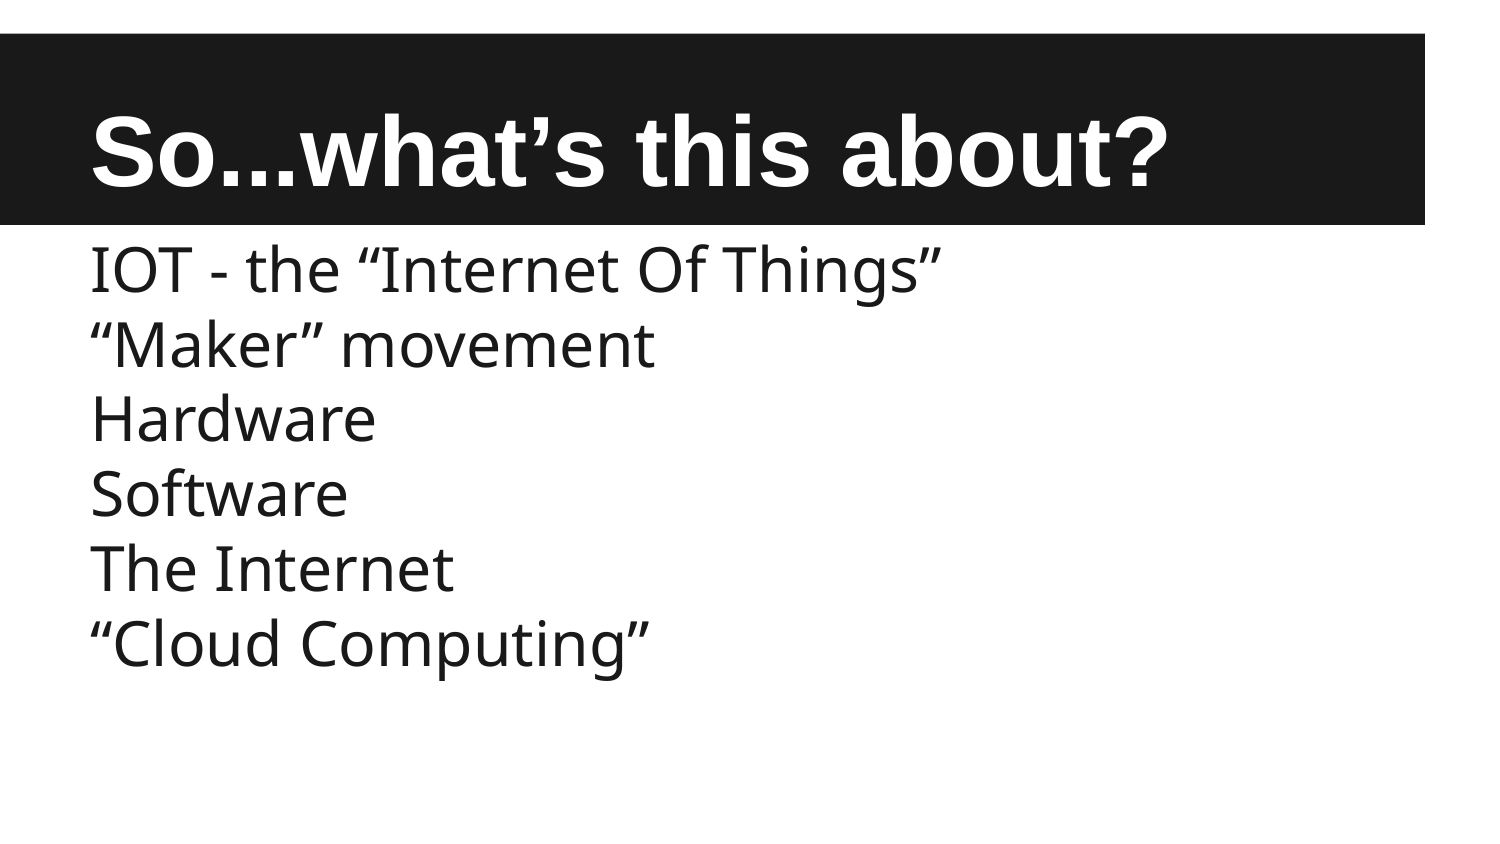

# So...what’s this about?
IOT - the “Internet Of Things”
“Maker” movement
Hardware
Software
The Internet
“Cloud Computing”